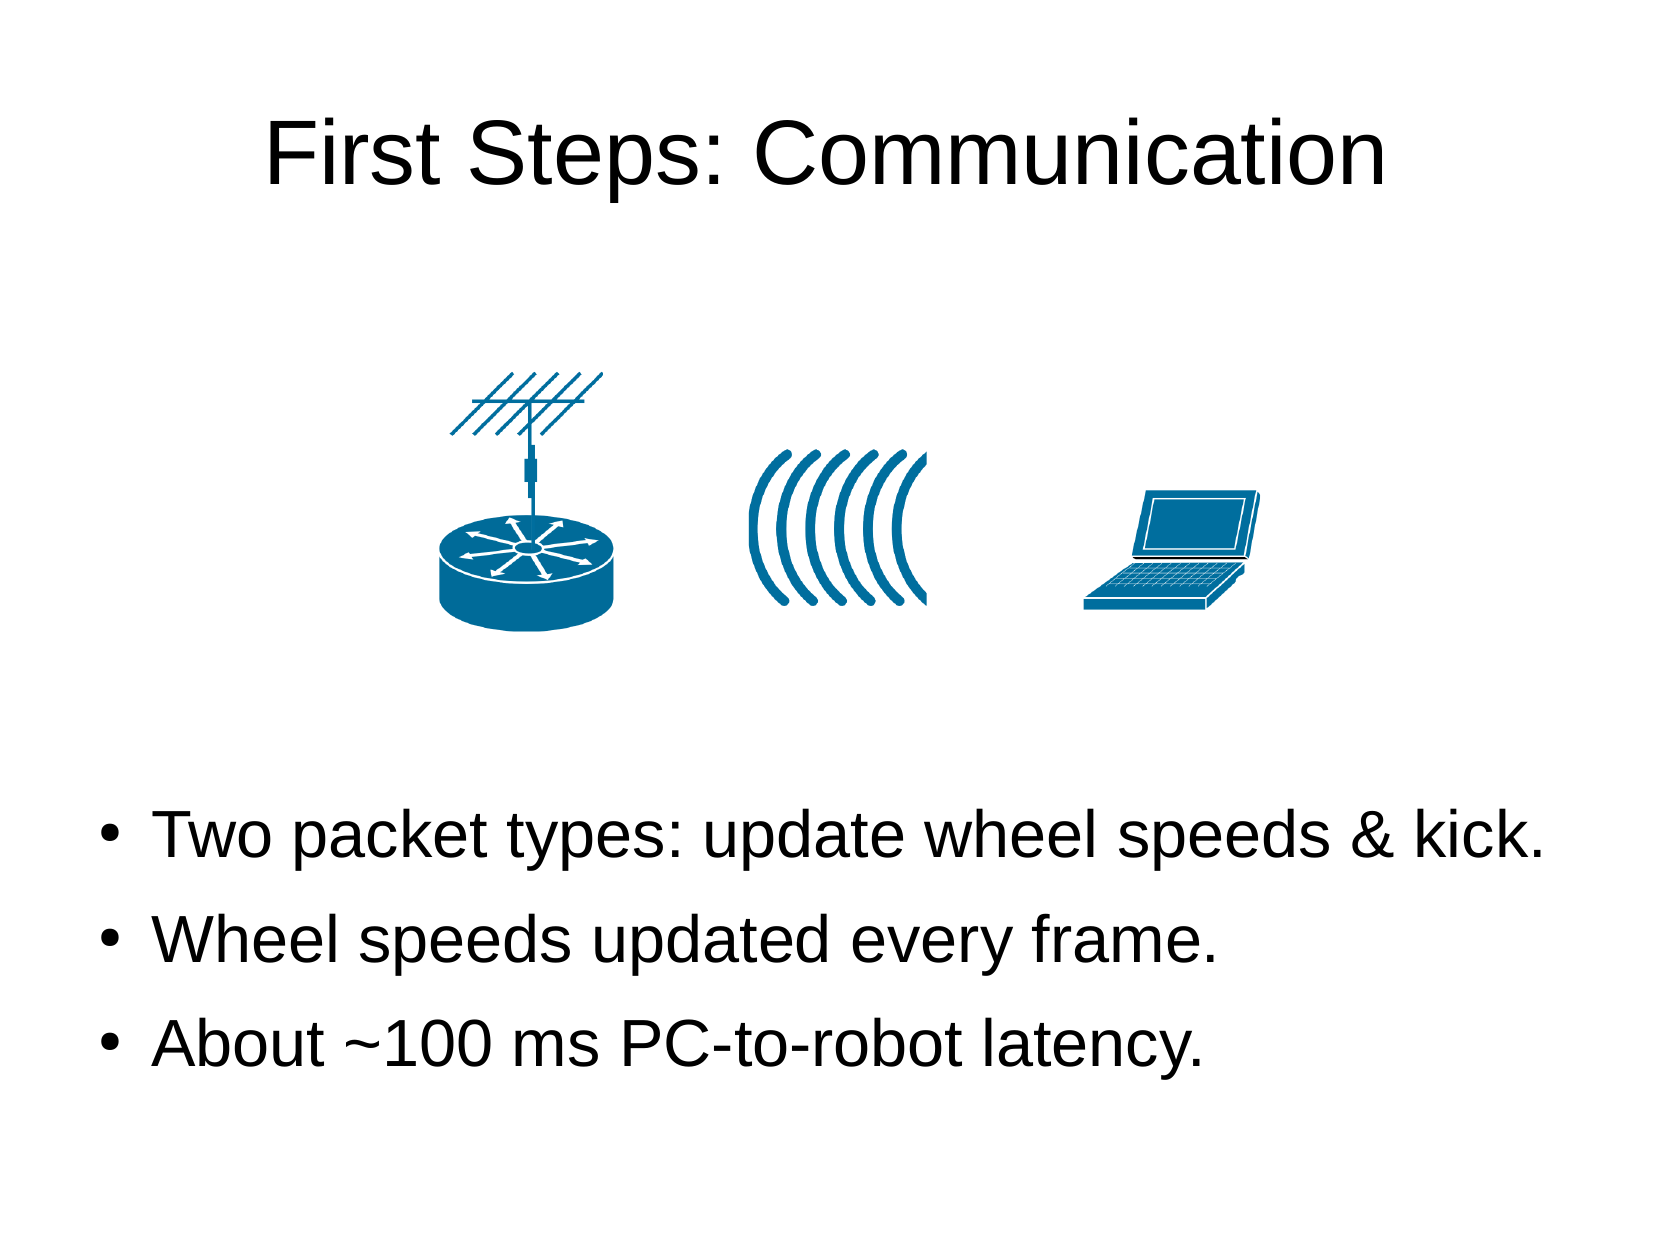

# First Steps: Communication
Two packet types: update wheel speeds & kick.
Wheel speeds updated every frame.
About ~100 ms PC-to-robot latency.